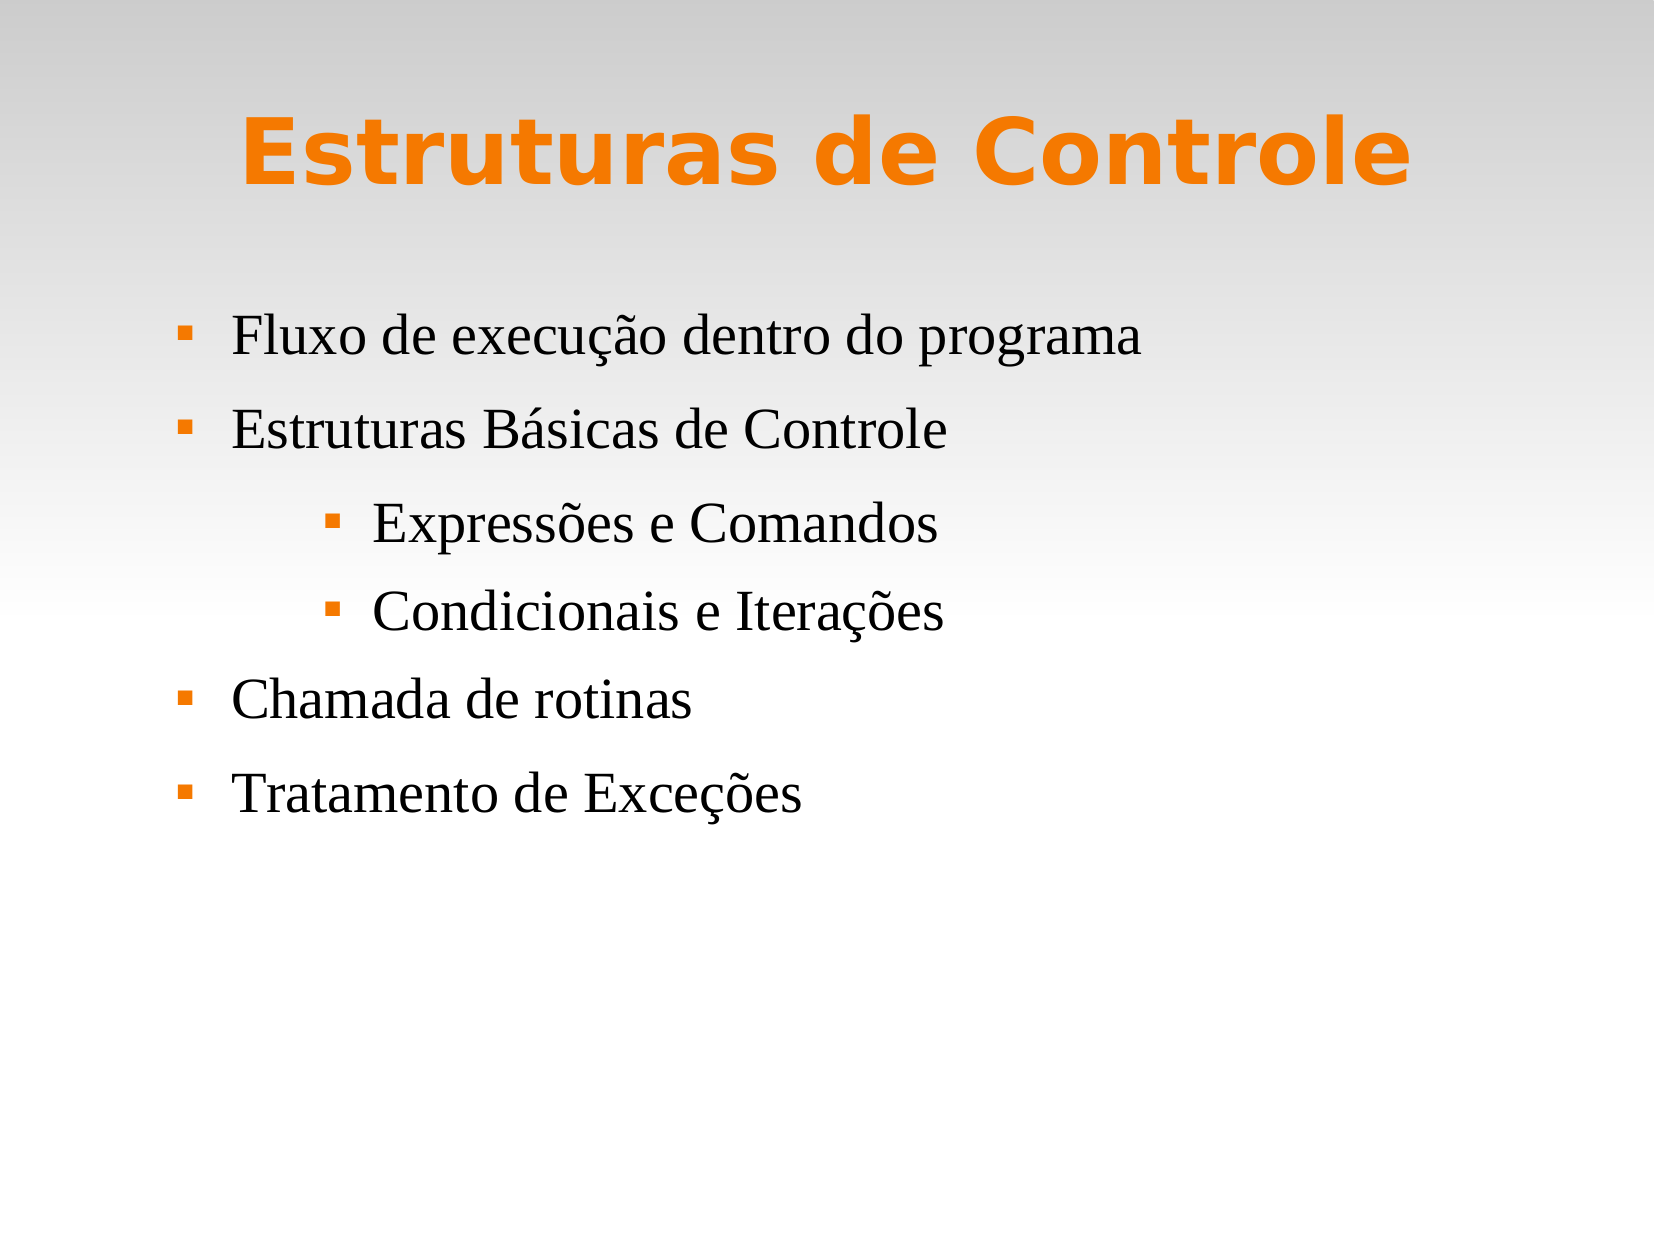

# Estruturas de Controle
Fluxo de execução dentro do programa
Estruturas Básicas de Controle
Expressões e Comandos
Condicionais e Iterações
Chamada de rotinas
Tratamento de Exceções